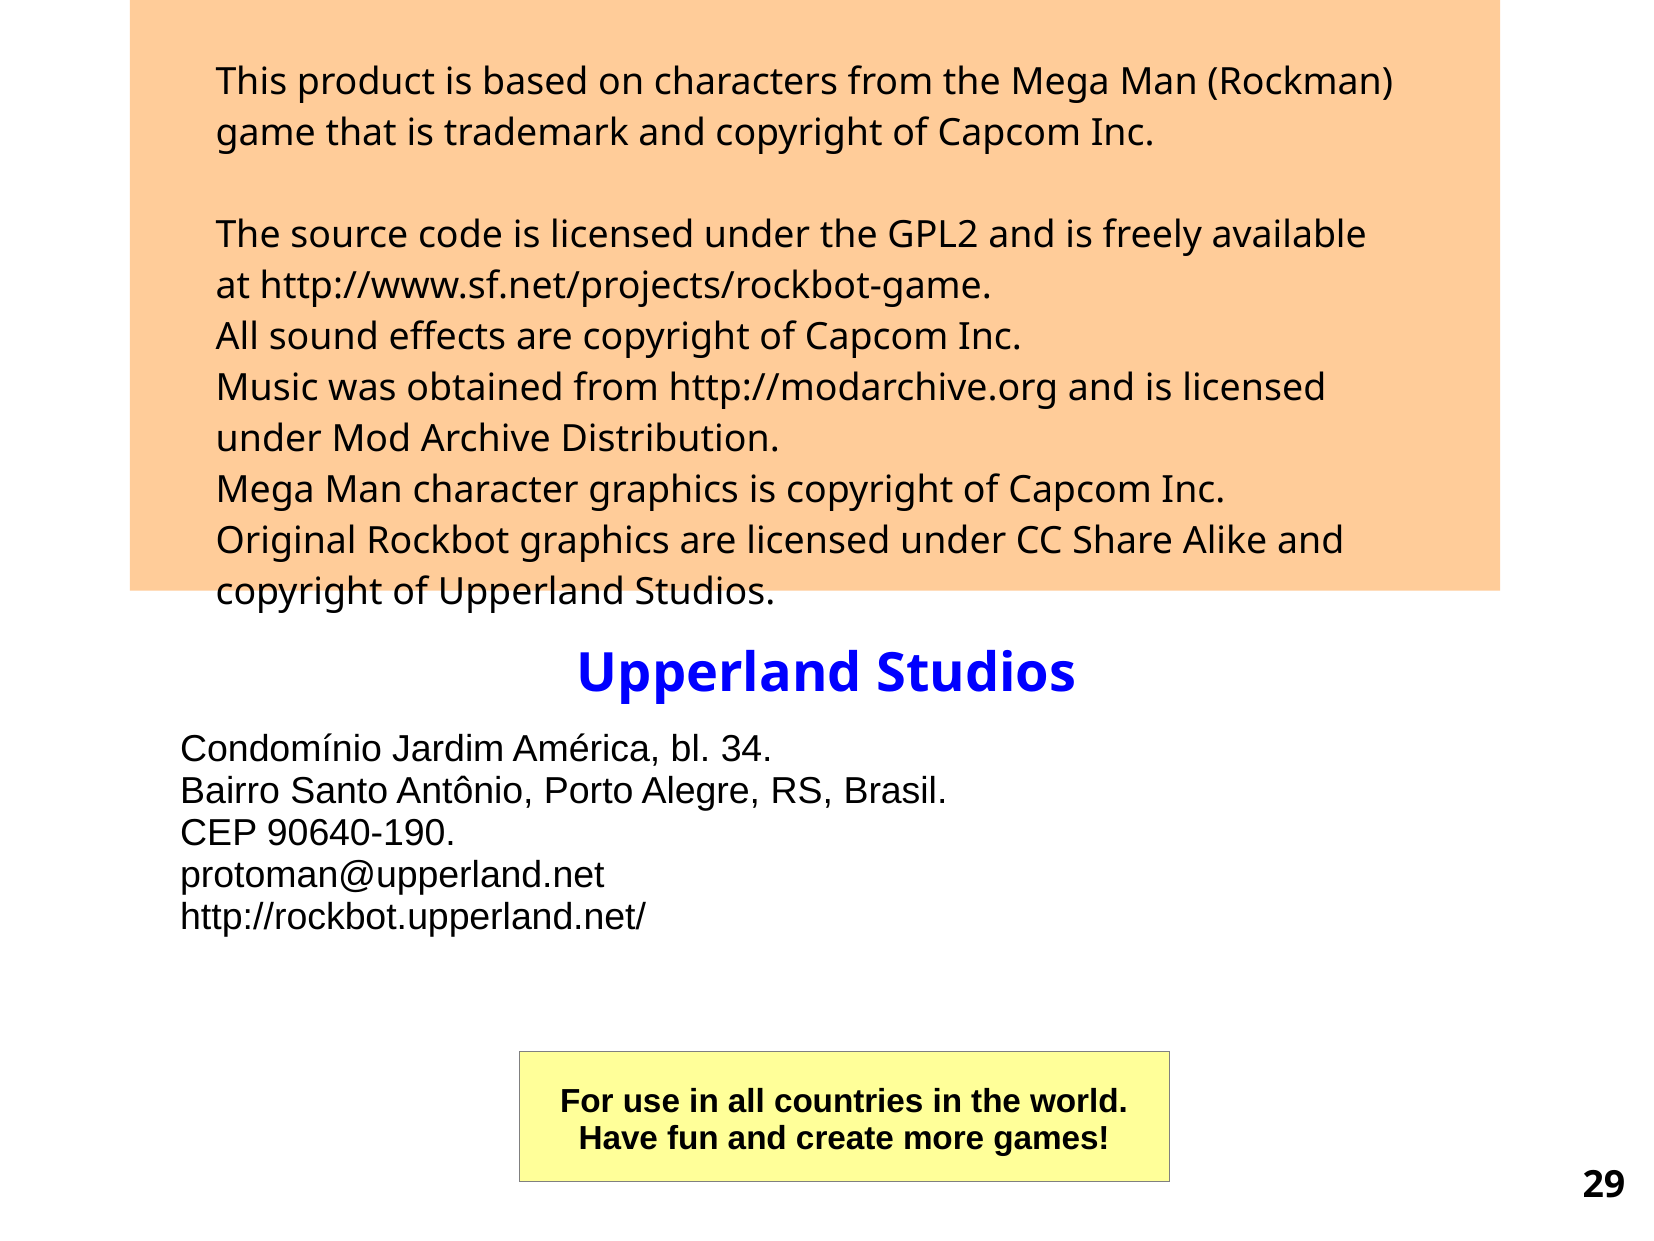

This product is based on characters from the Mega Man (Rockman) game that is trademark and copyright of Capcom Inc.
The source code is licensed under the GPL2 and is freely available at http://www.sf.net/projects/rockbot-game.
All sound effects are copyright of Capcom Inc.
Music was obtained from http://modarchive.org and is licensed under Mod Archive Distribution.
Mega Man character graphics is copyright of Capcom Inc.
Original Rockbot graphics are licensed under CC Share Alike and copyright of Upperland Studios.
Upperland Studios
Condomínio Jardim América, bl. 34.
Bairro Santo Antônio, Porto Alegre, RS, Brasil.
CEP 90640-190.
protoman@upperland.net
http://rockbot.upperland.net/
For use in all countries in the world.
Have fun and create more games!
29